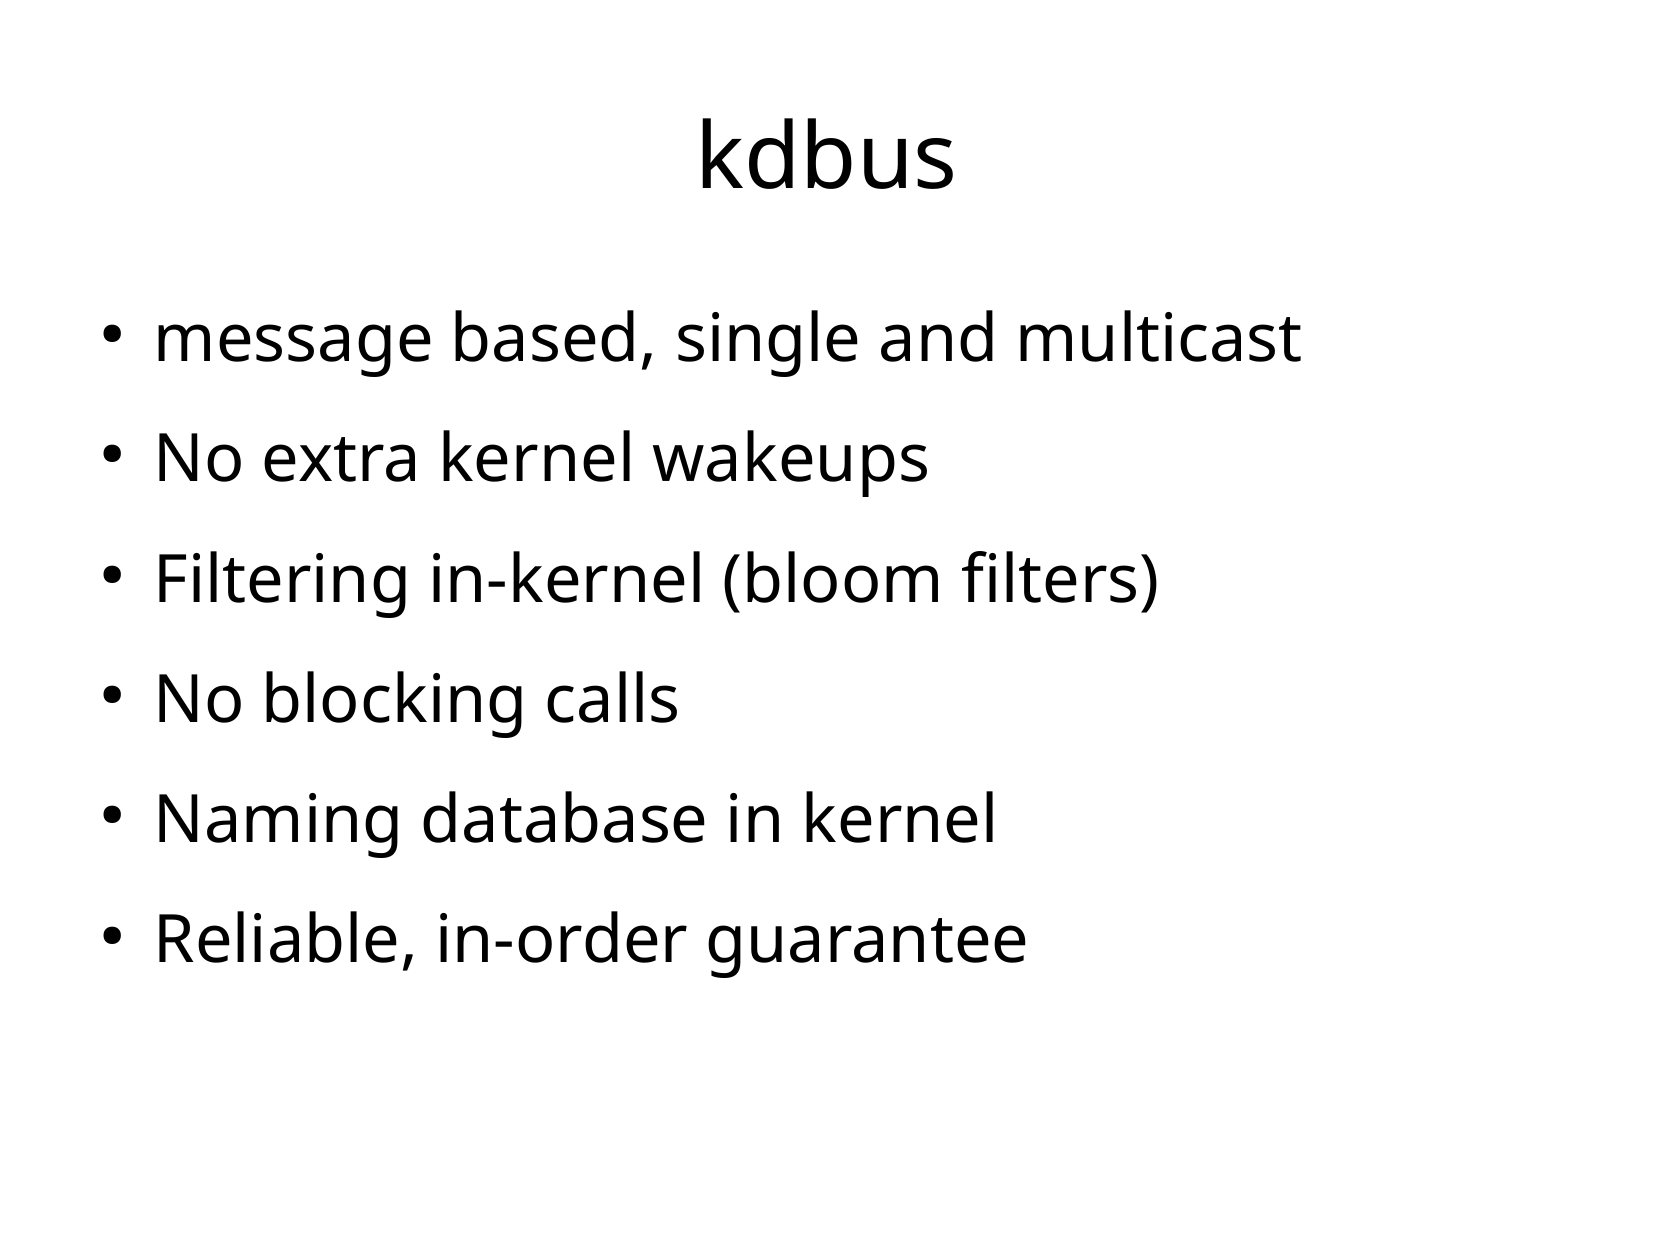

# kdbus
message based, single and multicast
No extra kernel wakeups
Filtering in-kernel (bloom filters)
No blocking calls
Naming database in kernel
Reliable, in-order guarantee